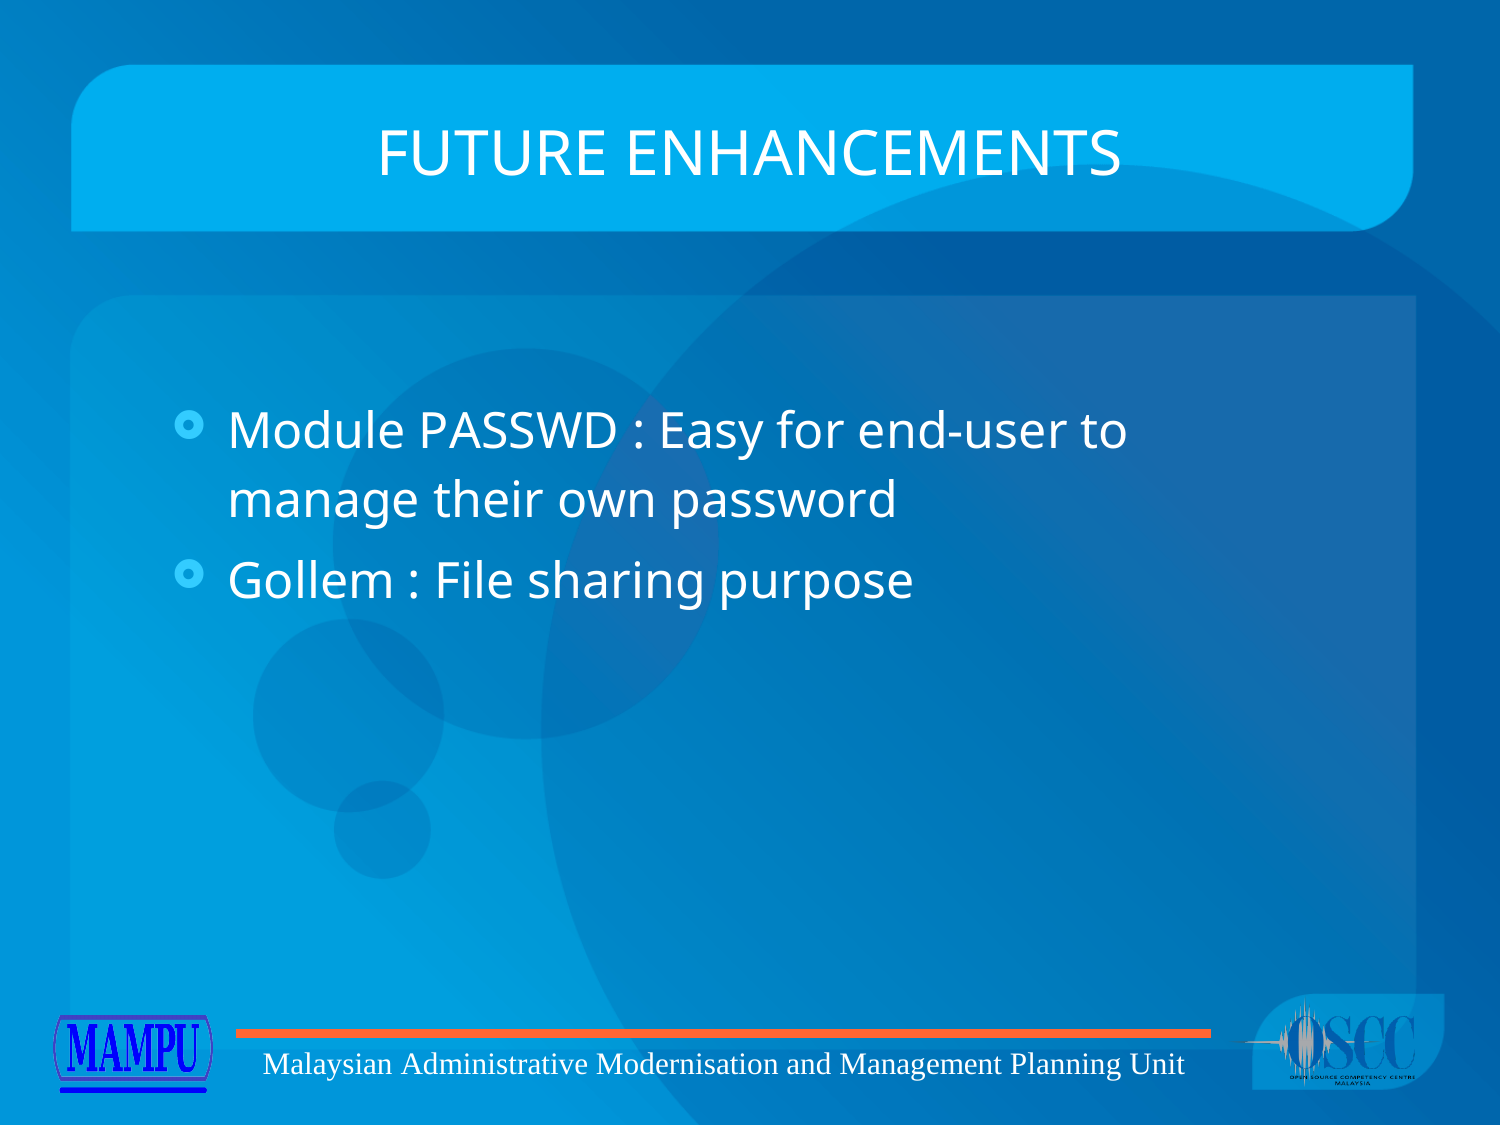

# FUTURE ENHANCEMENTS
Module PASSWD : Easy for end-user to manage their own password
Gollem : File sharing purpose
Malaysian Administrative Modernisation and Management Planning Unit